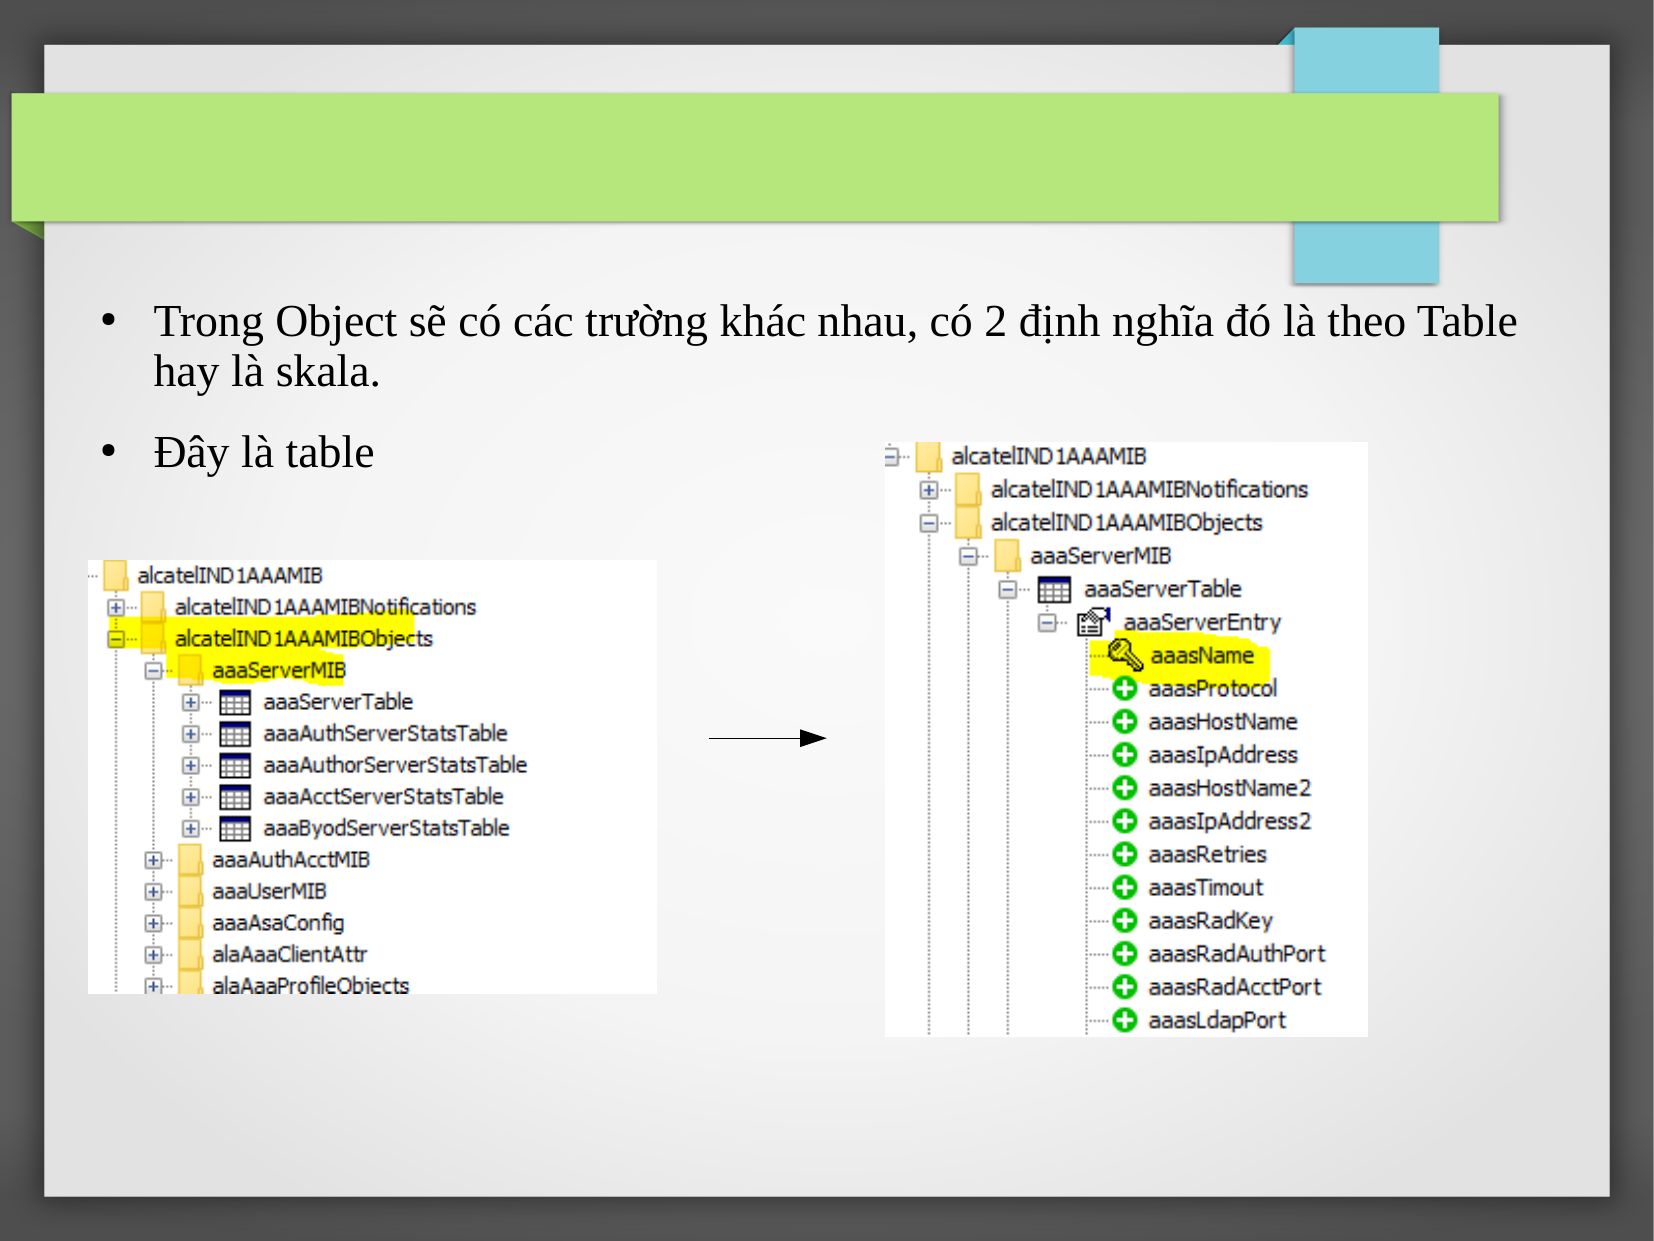

#
Trong Object sẽ có các trường khác nhau, có 2 định nghĩa đó là theo Table hay là skala.
Đây là table